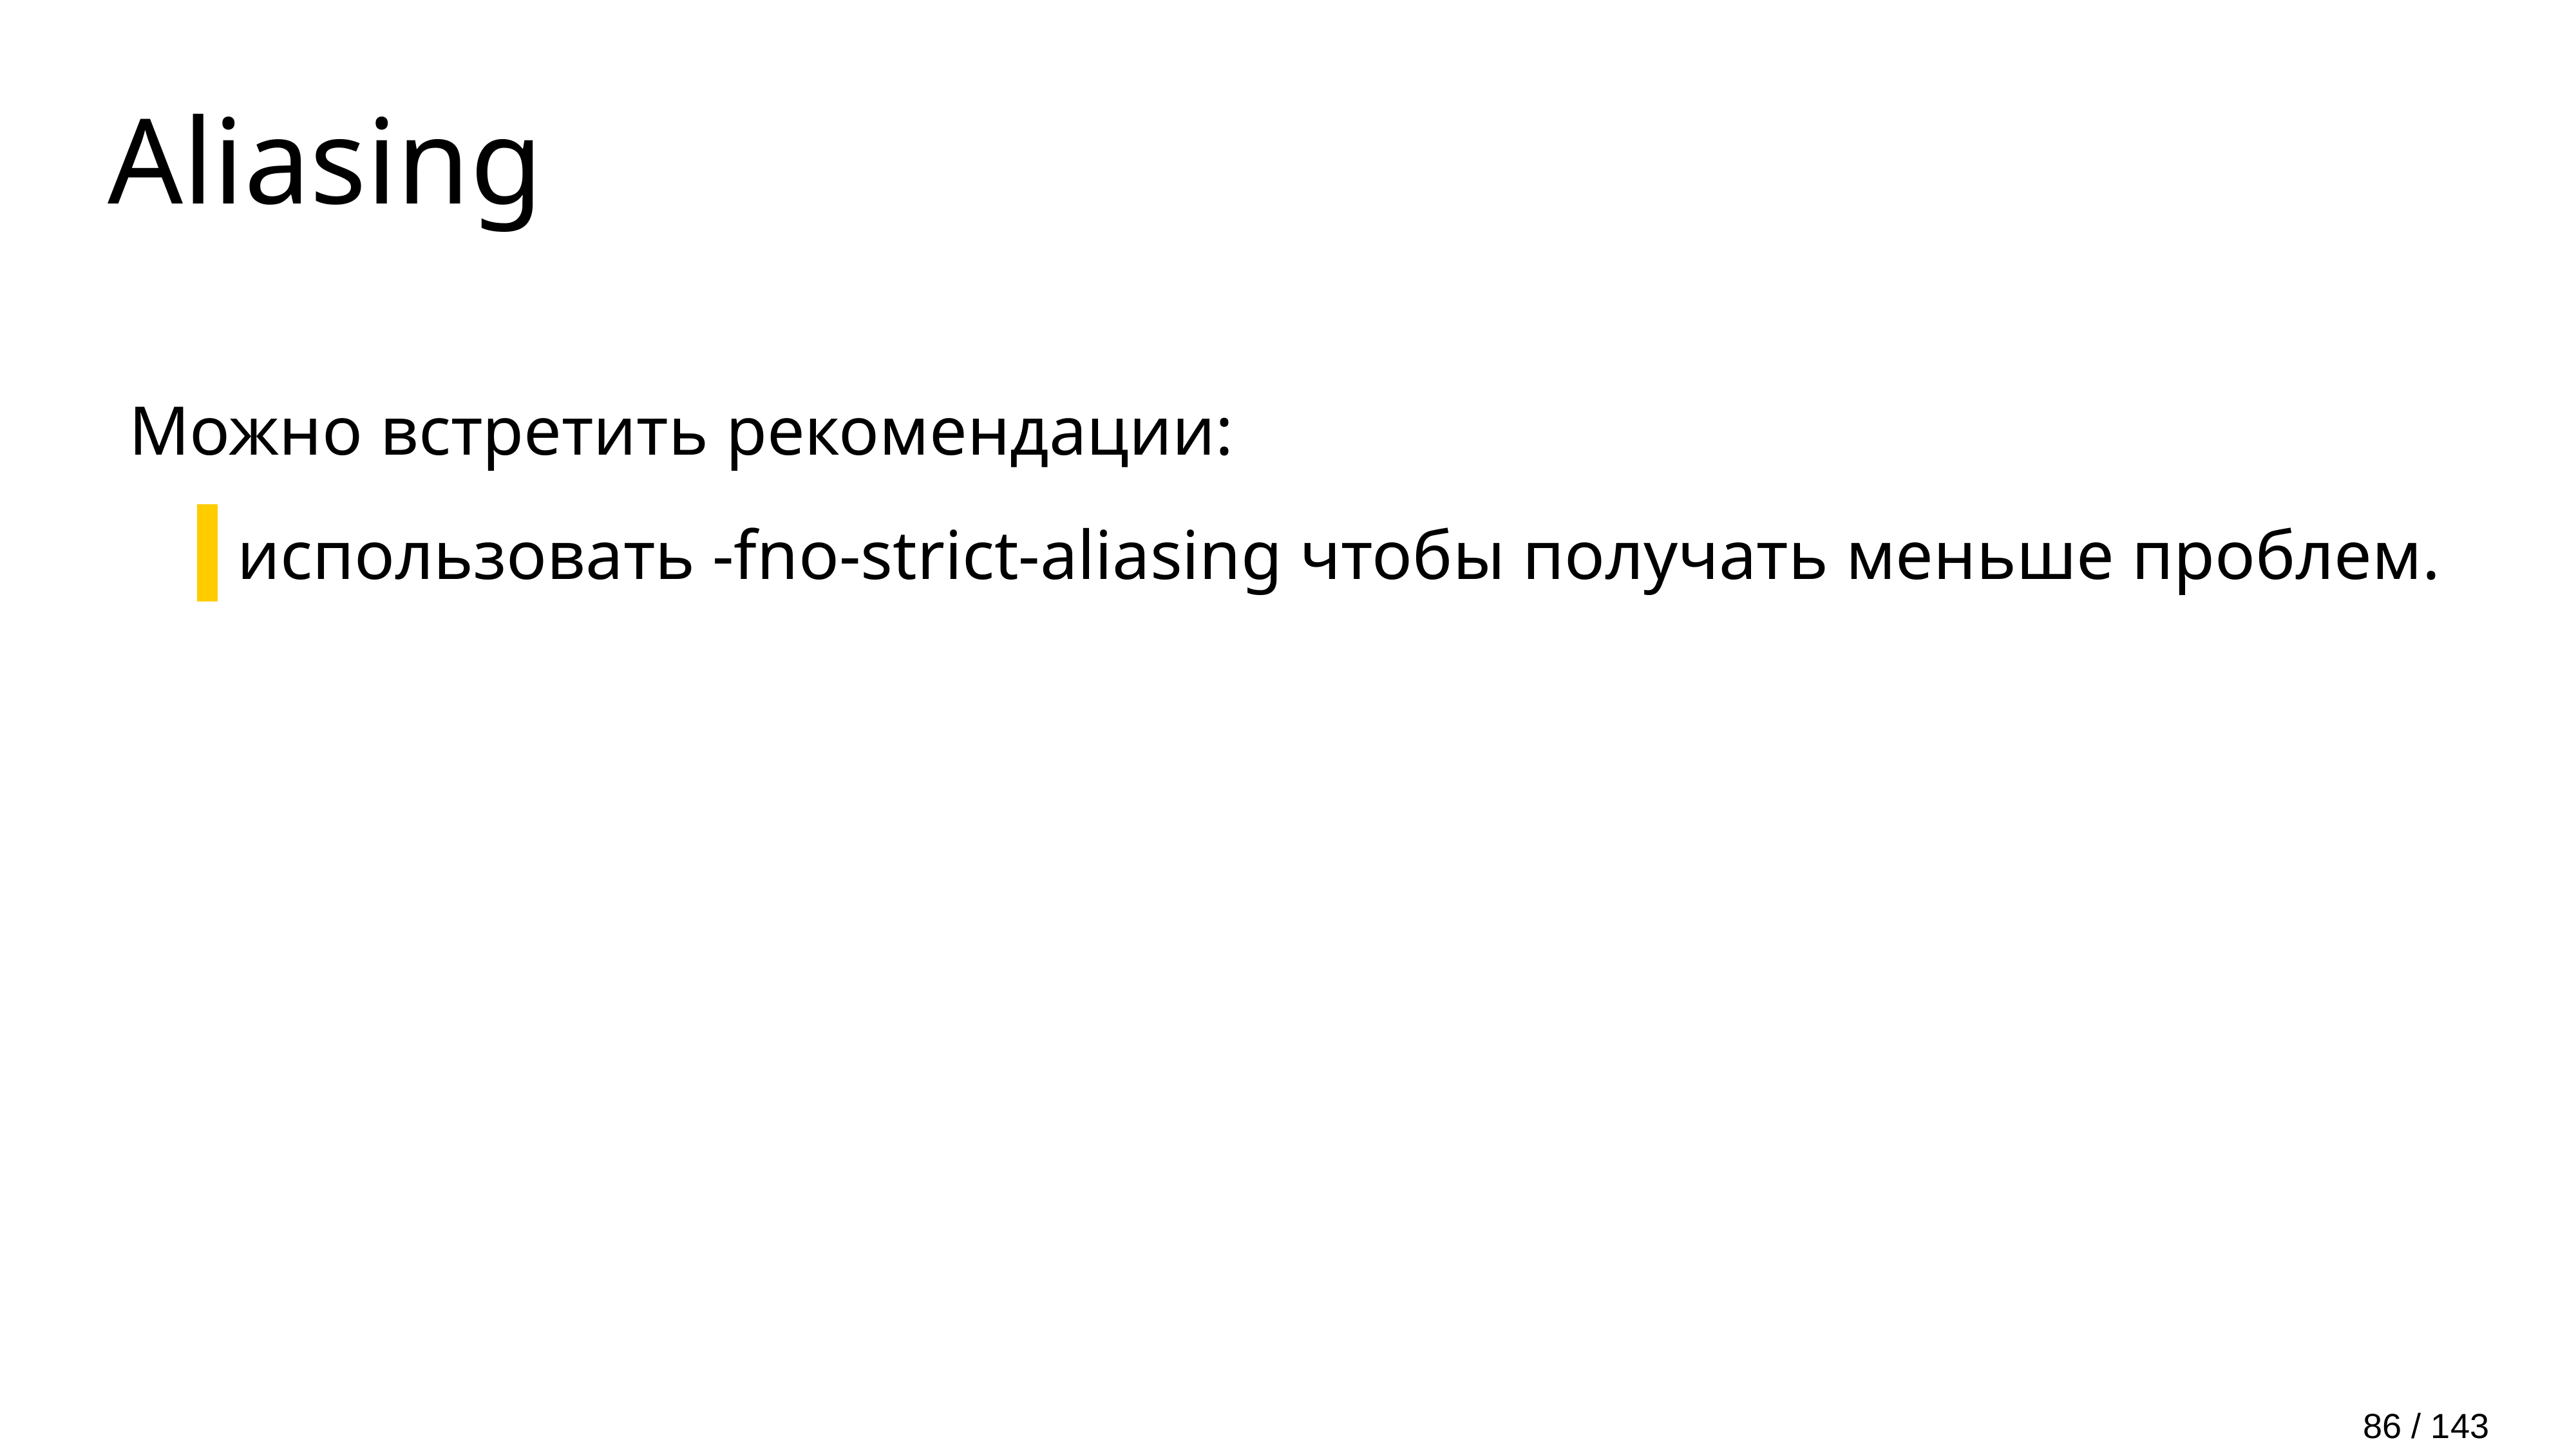

# Aliasing
Можно встретить рекомендации:
 использовать -fno-strict-aliasing чтобы получать меньше проблем.